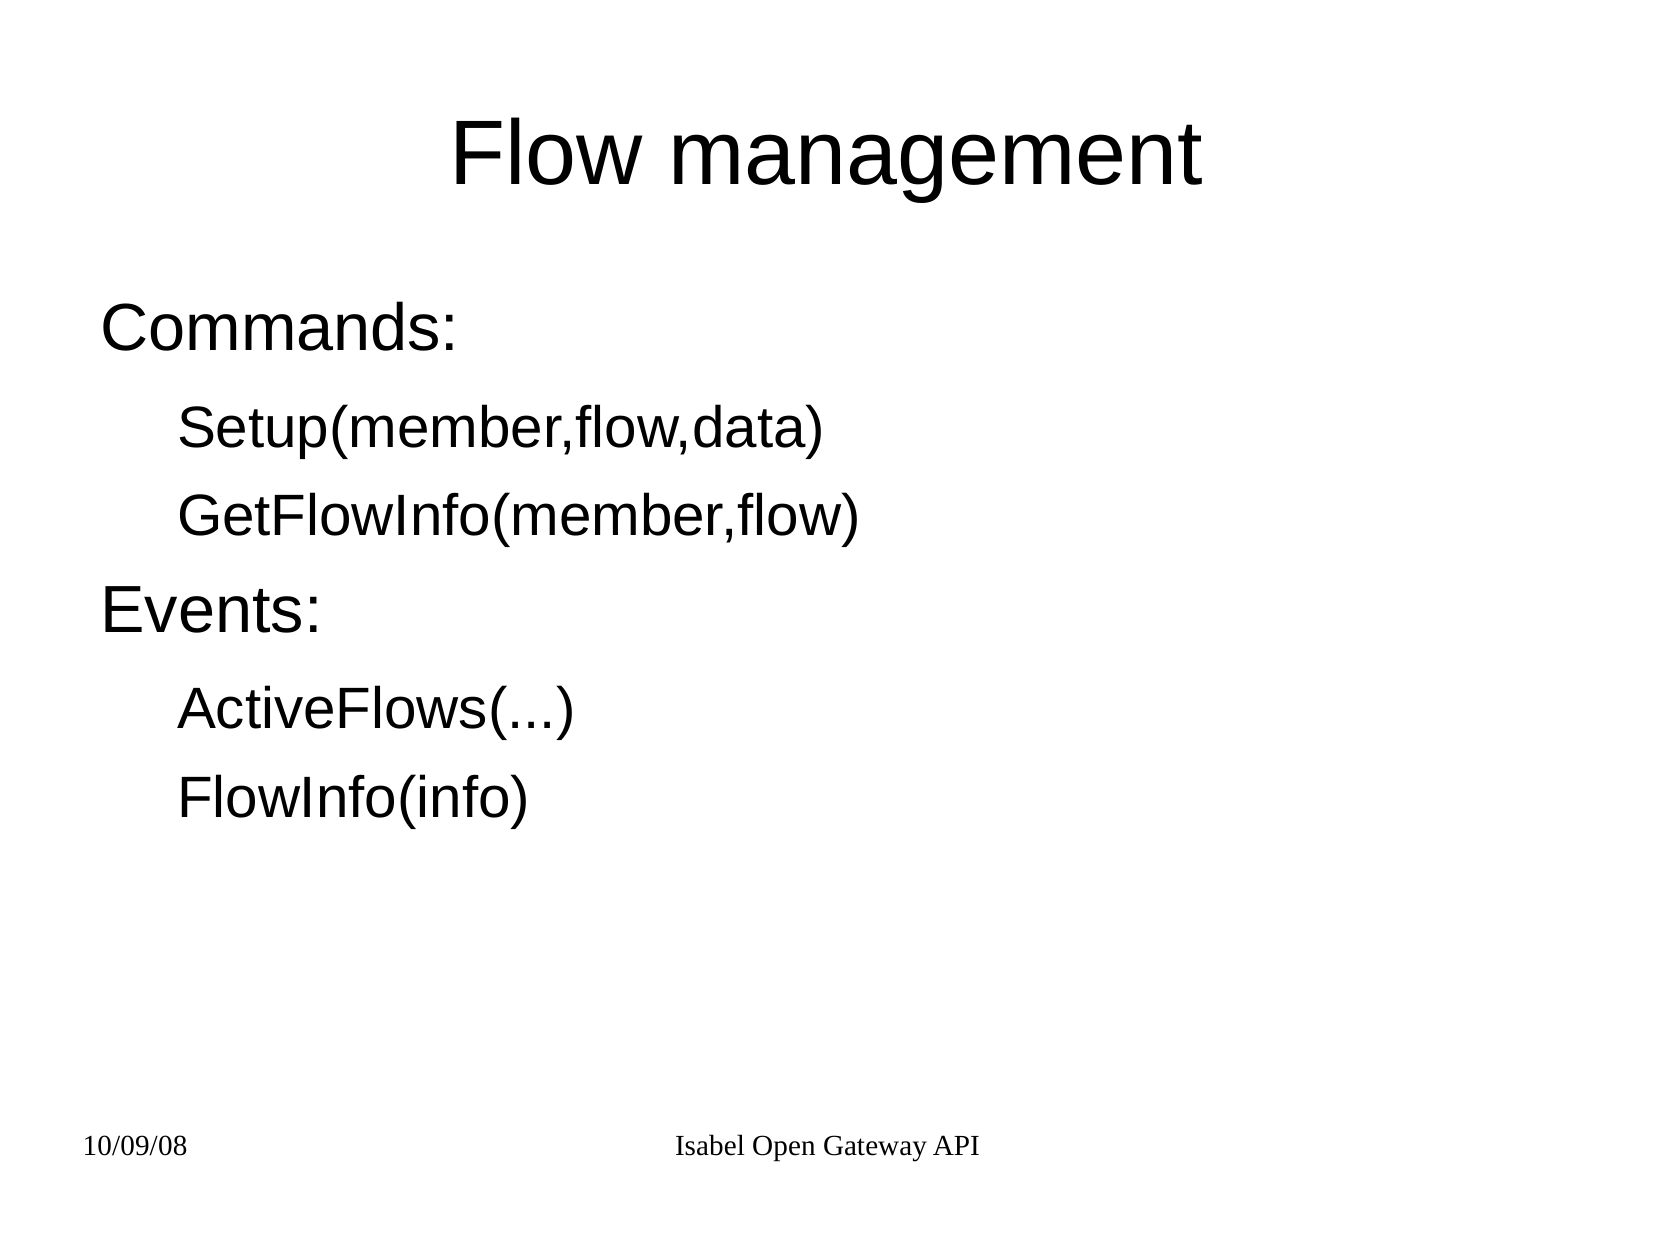

# Flow management
Commands:
Setup(member,flow,data)
GetFlowInfo(member,flow)
Events:
ActiveFlows(...)
FlowInfo(info)
10/09/08
Isabel Open Gateway API